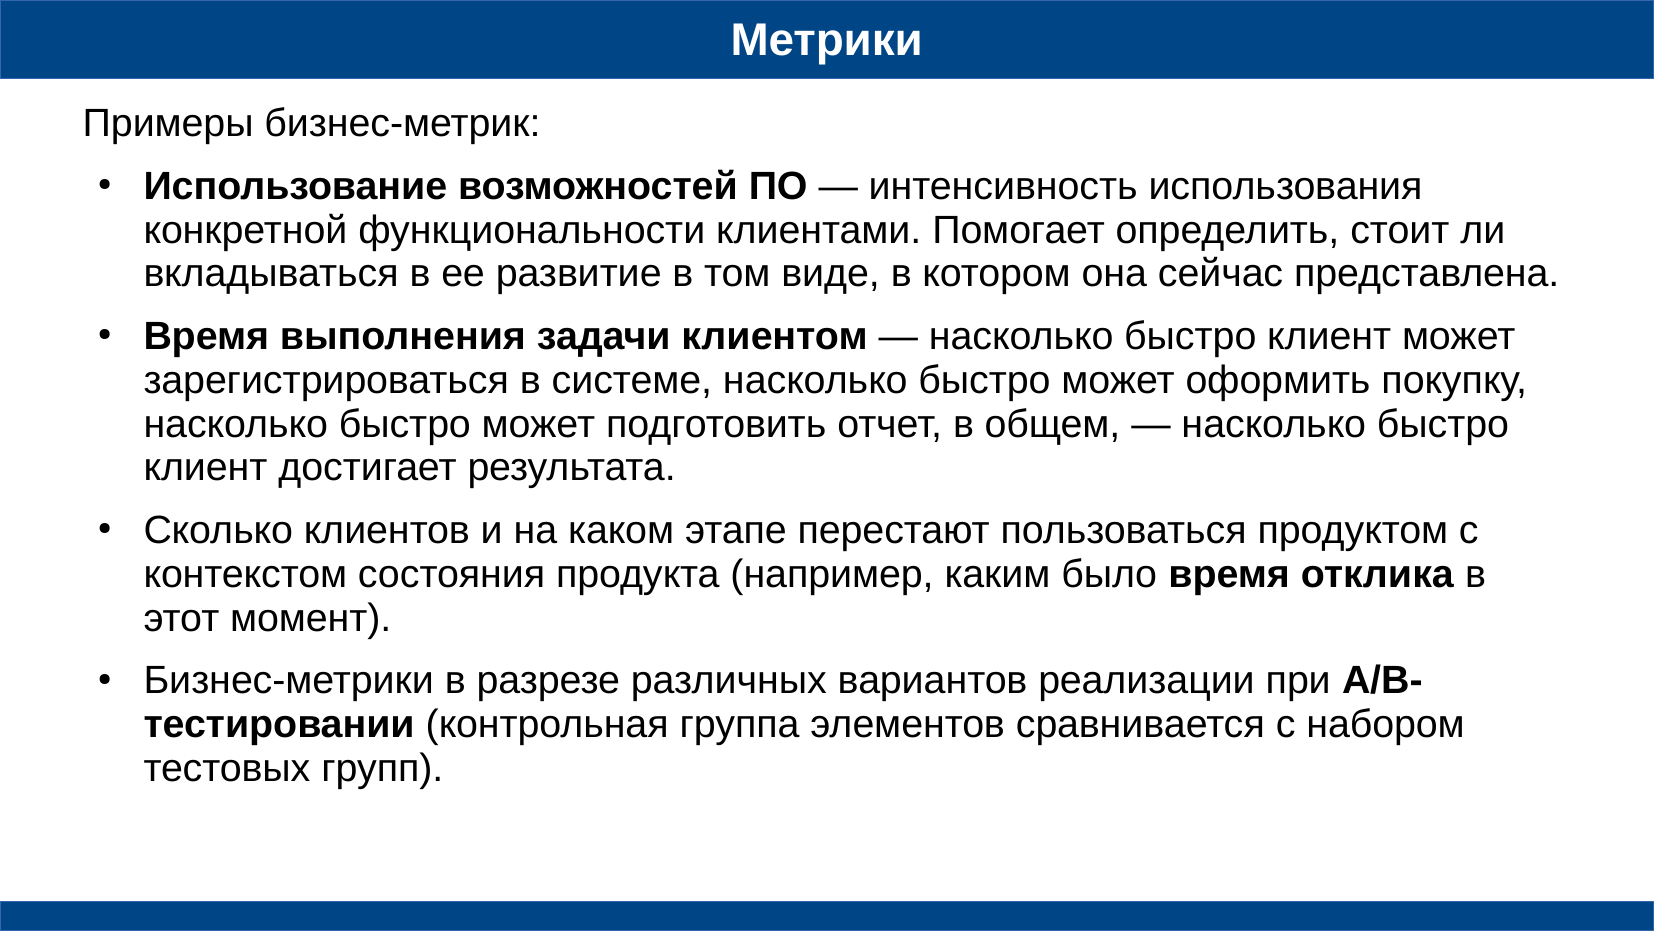

# Метрики
Примеры бизнес-метрик:
Использование возможностей ПО — интенсивность использования конкретной функциональности клиентами. Помогает определить, стоит ли вкладываться в ее развитие в том виде, в котором она сейчас представлена.
Время выполнения задачи клиентом — насколько быстро клиент может зарегистрироваться в системе, насколько быстро может оформить покупку, насколько быстро может подготовить отчет, в общем, — насколько быстро клиент достигает результата.
Сколько клиентов и на каком этапе перестают пользоваться продуктом с контекстом состояния продукта (например, каким было время отклика в этот момент).
Бизнес-метрики в разрезе различных вариантов реализации при A/B-тестировании (контрольная группа элементов сравнивается с набором тестовых групп).